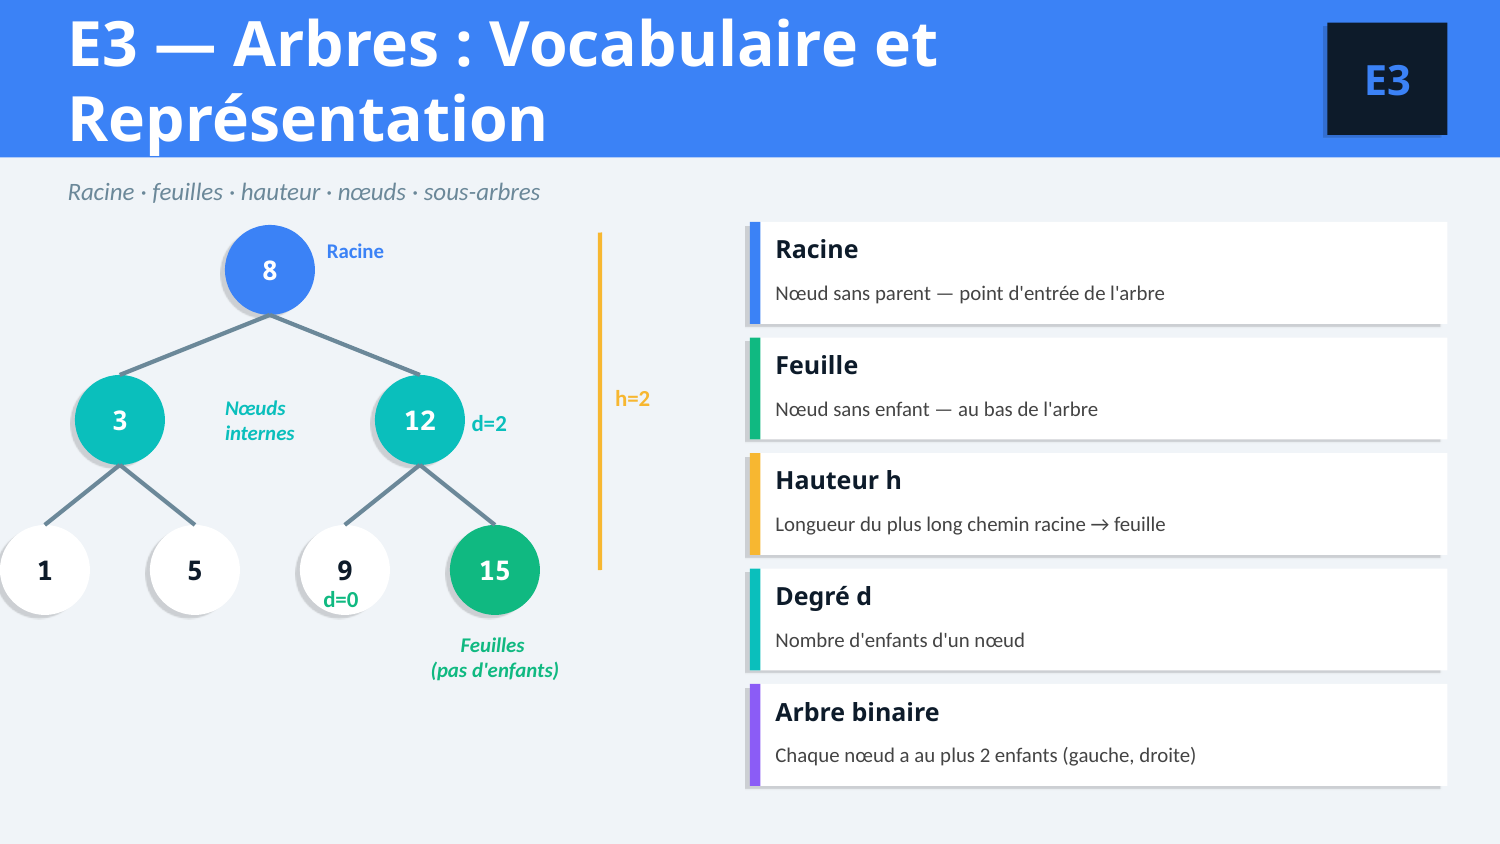

E3 — Arbres : Vocabulaire et Représentation
E3
Racine · feuilles · hauteur · nœuds · sous-arbres
8
Racine
Racine
Nœud sans parent — point d'entrée de l'arbre
Feuille
3
12
h=2
Nœuds internes
Nœud sans enfant — au bas de l'arbre
d=2
Hauteur h
Longueur du plus long chemin racine → feuille
1
5
9
15
d=0
Degré d
Feuilles
(pas d'enfants)
Nombre d'enfants d'un nœud
Arbre binaire
Chaque nœud a au plus 2 enfants (gauche, droite)